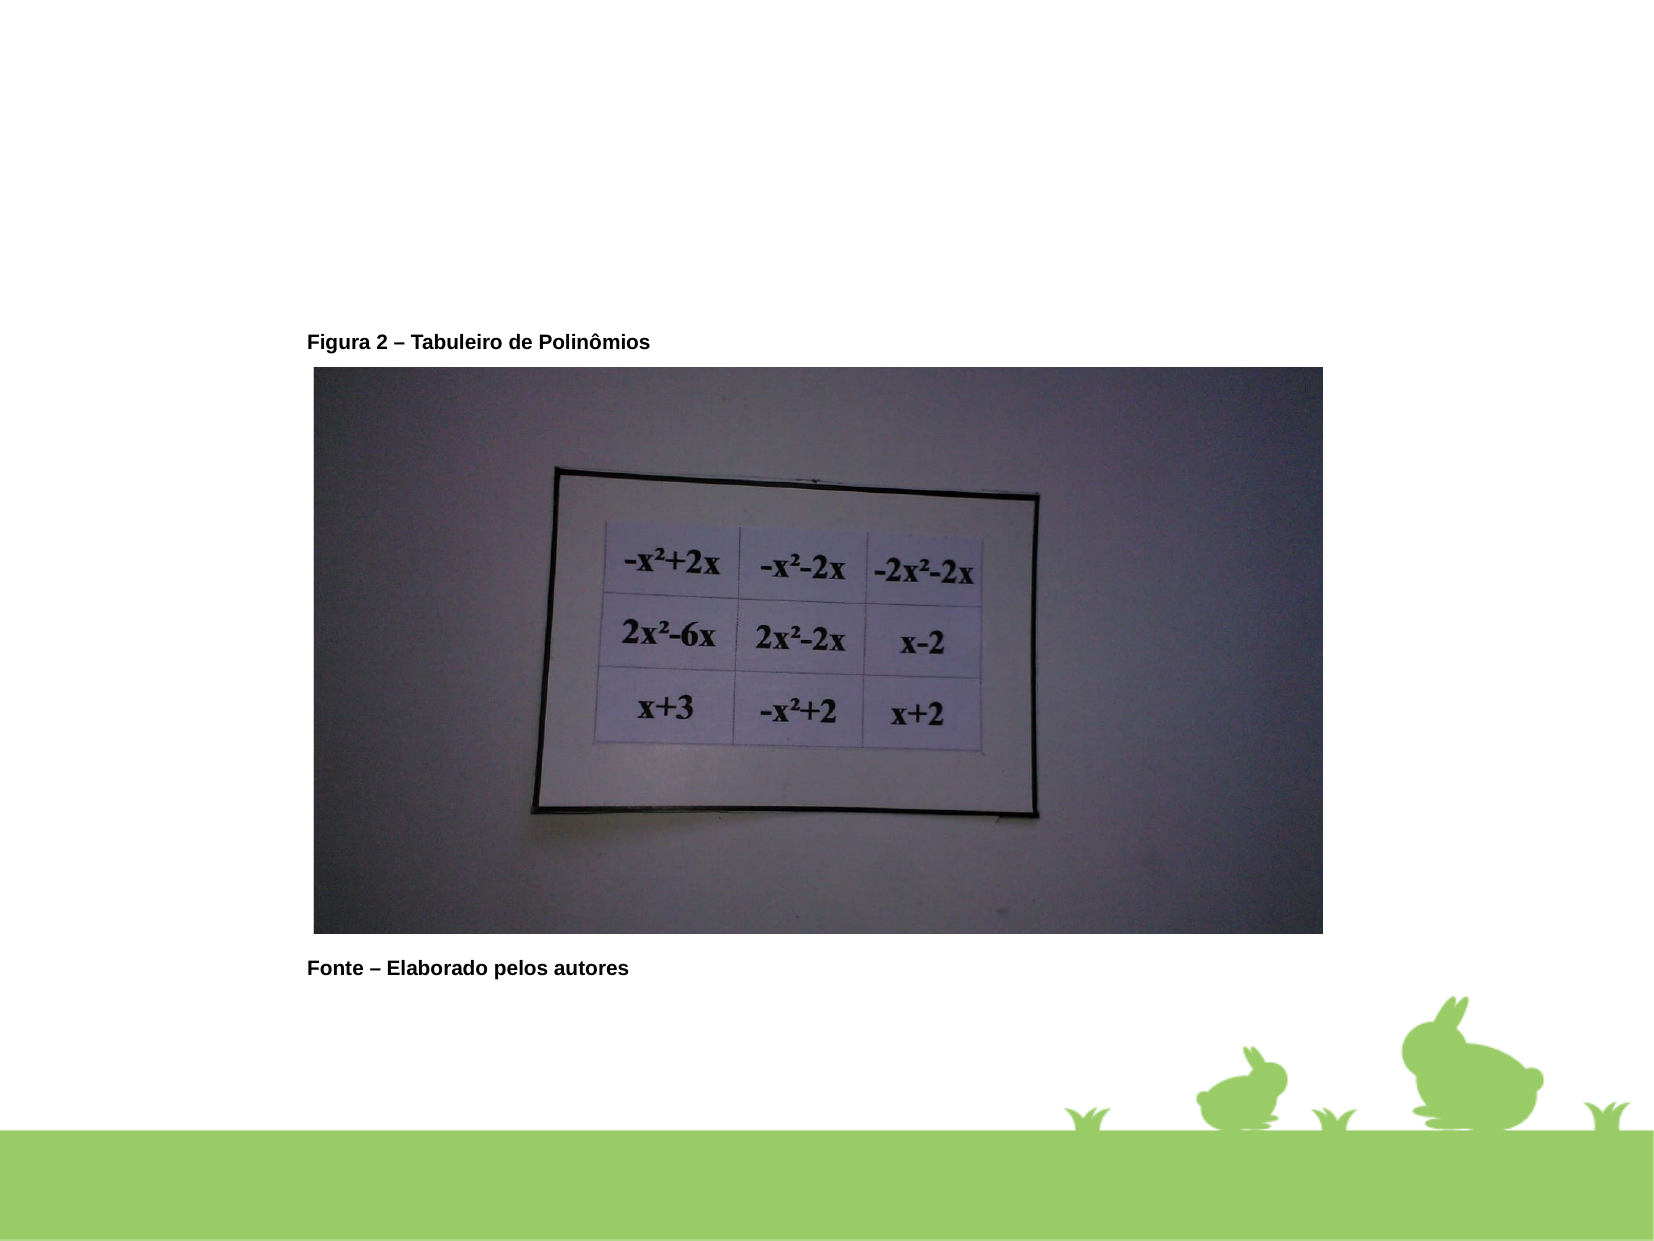

#
Figura 2 – Tabuleiro de Polinômios
Fonte – Elaborado pelos autores